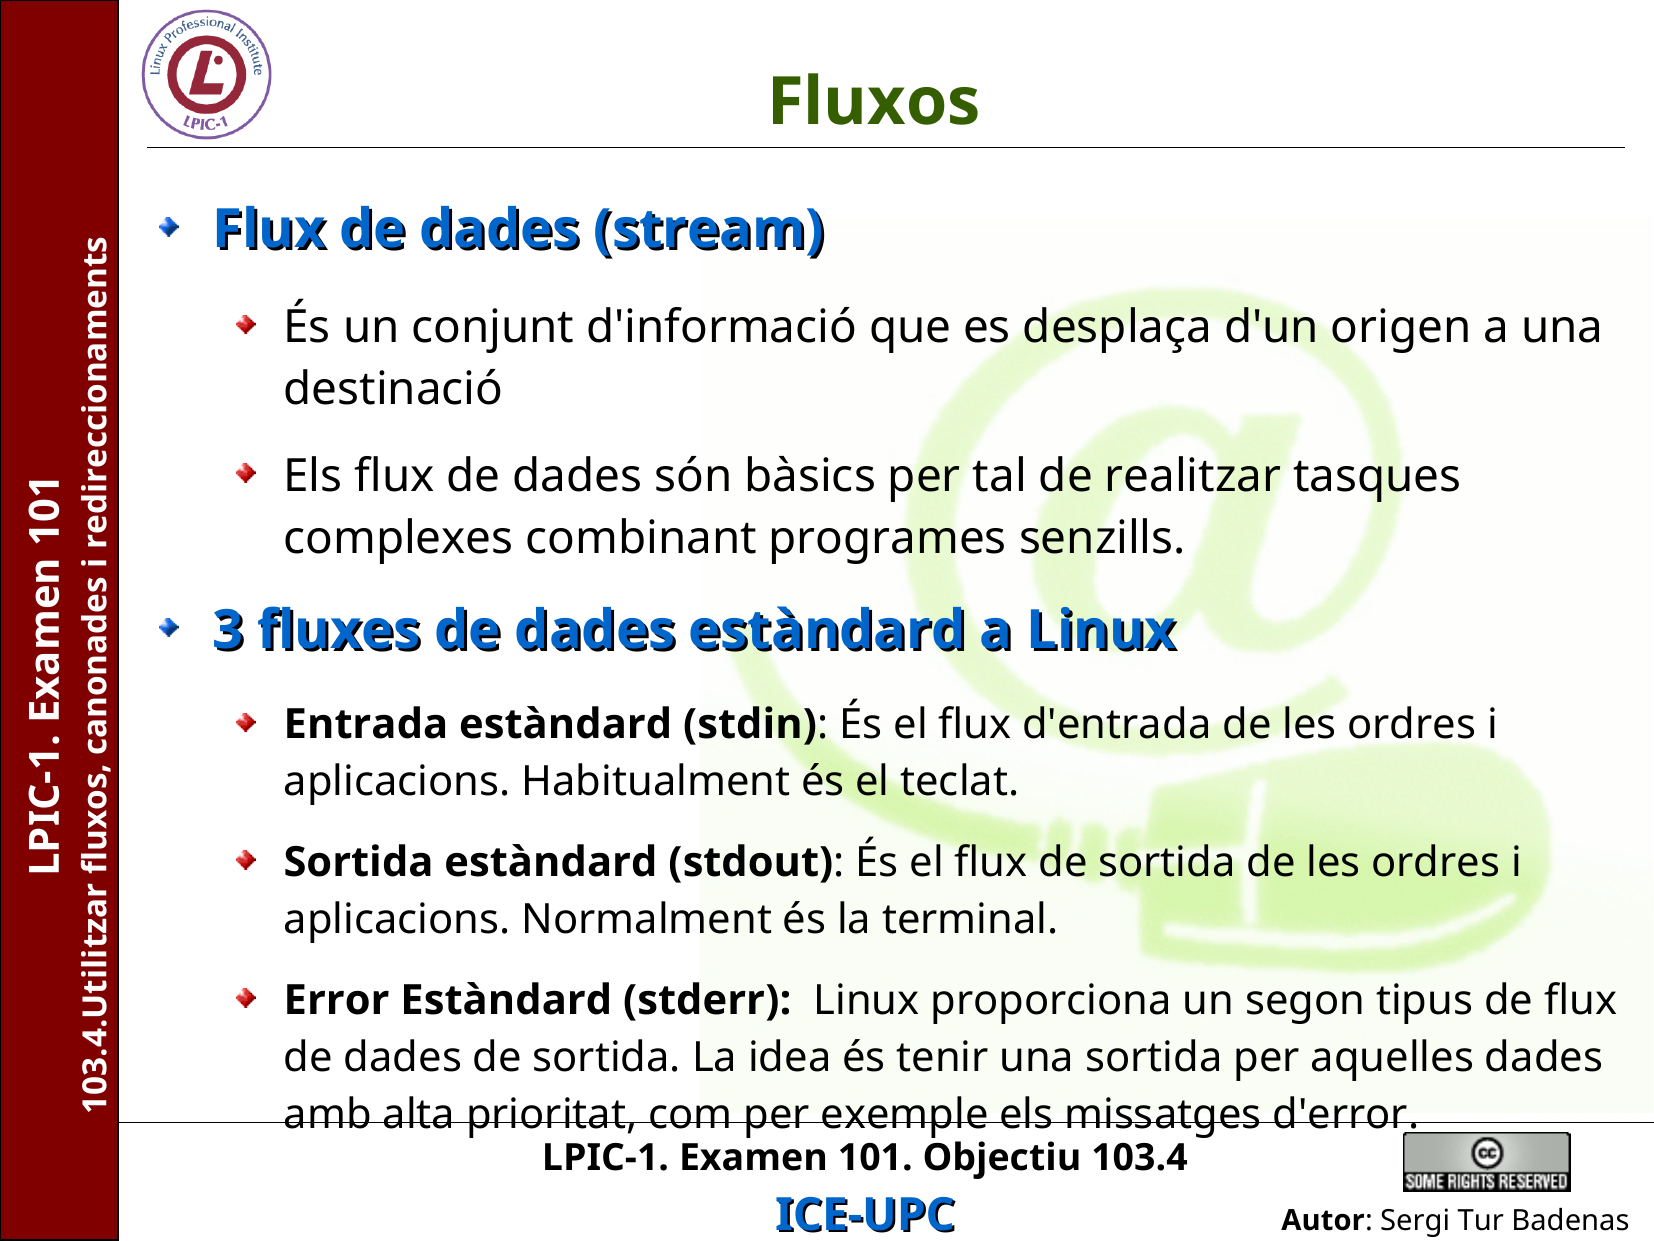

# Fluxos
Flux de dades (stream)
És un conjunt d'informació que es desplaça d'un origen a una destinació
Els flux de dades són bàsics per tal de realitzar tasques complexes combinant programes senzills.
3 fluxes de dades estàndard a Linux
Entrada estàndard (stdin): És el flux d'entrada de les ordres i aplicacions. Habitualment és el teclat.
Sortida estàndard (stdout): És el flux de sortida de les ordres i aplicacions. Normalment és la terminal.
Error Estàndard (stderr): Linux proporciona un segon tipus de flux de dades de sortida. La idea és tenir una sortida per aquelles dades amb alta prioritat, com per exemple els missatges d'error.